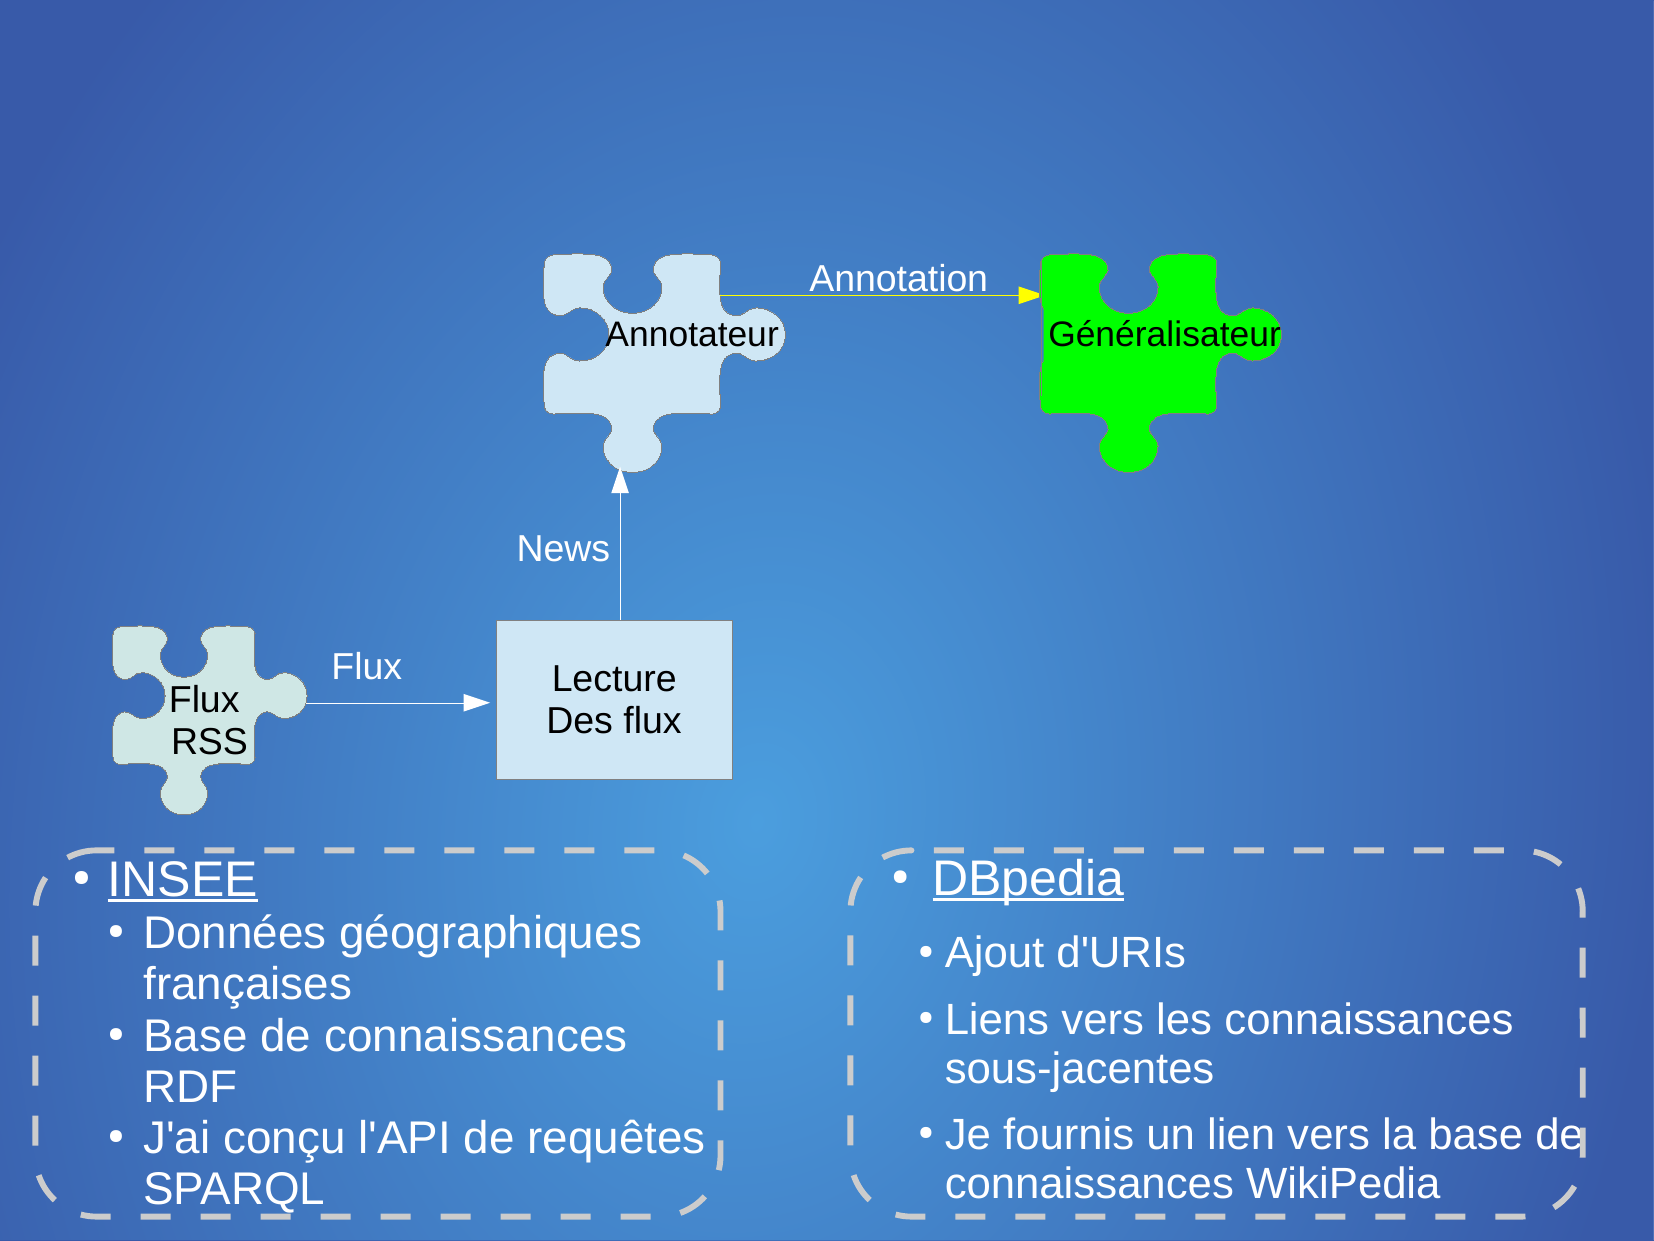

Annotation
Annotateur
Généralisateur
News
Lecture
Des flux
Flux
RSS
Flux
INSEE
Données géographiques françaises
Base de connaissances RDF
J'ai conçu l'API de requêtes SPARQL
# DBpedia
Ajout d'URIs
Liens vers les connaissances sous-jacentes
Je fournis un lien vers la base de connaissances WikiPedia